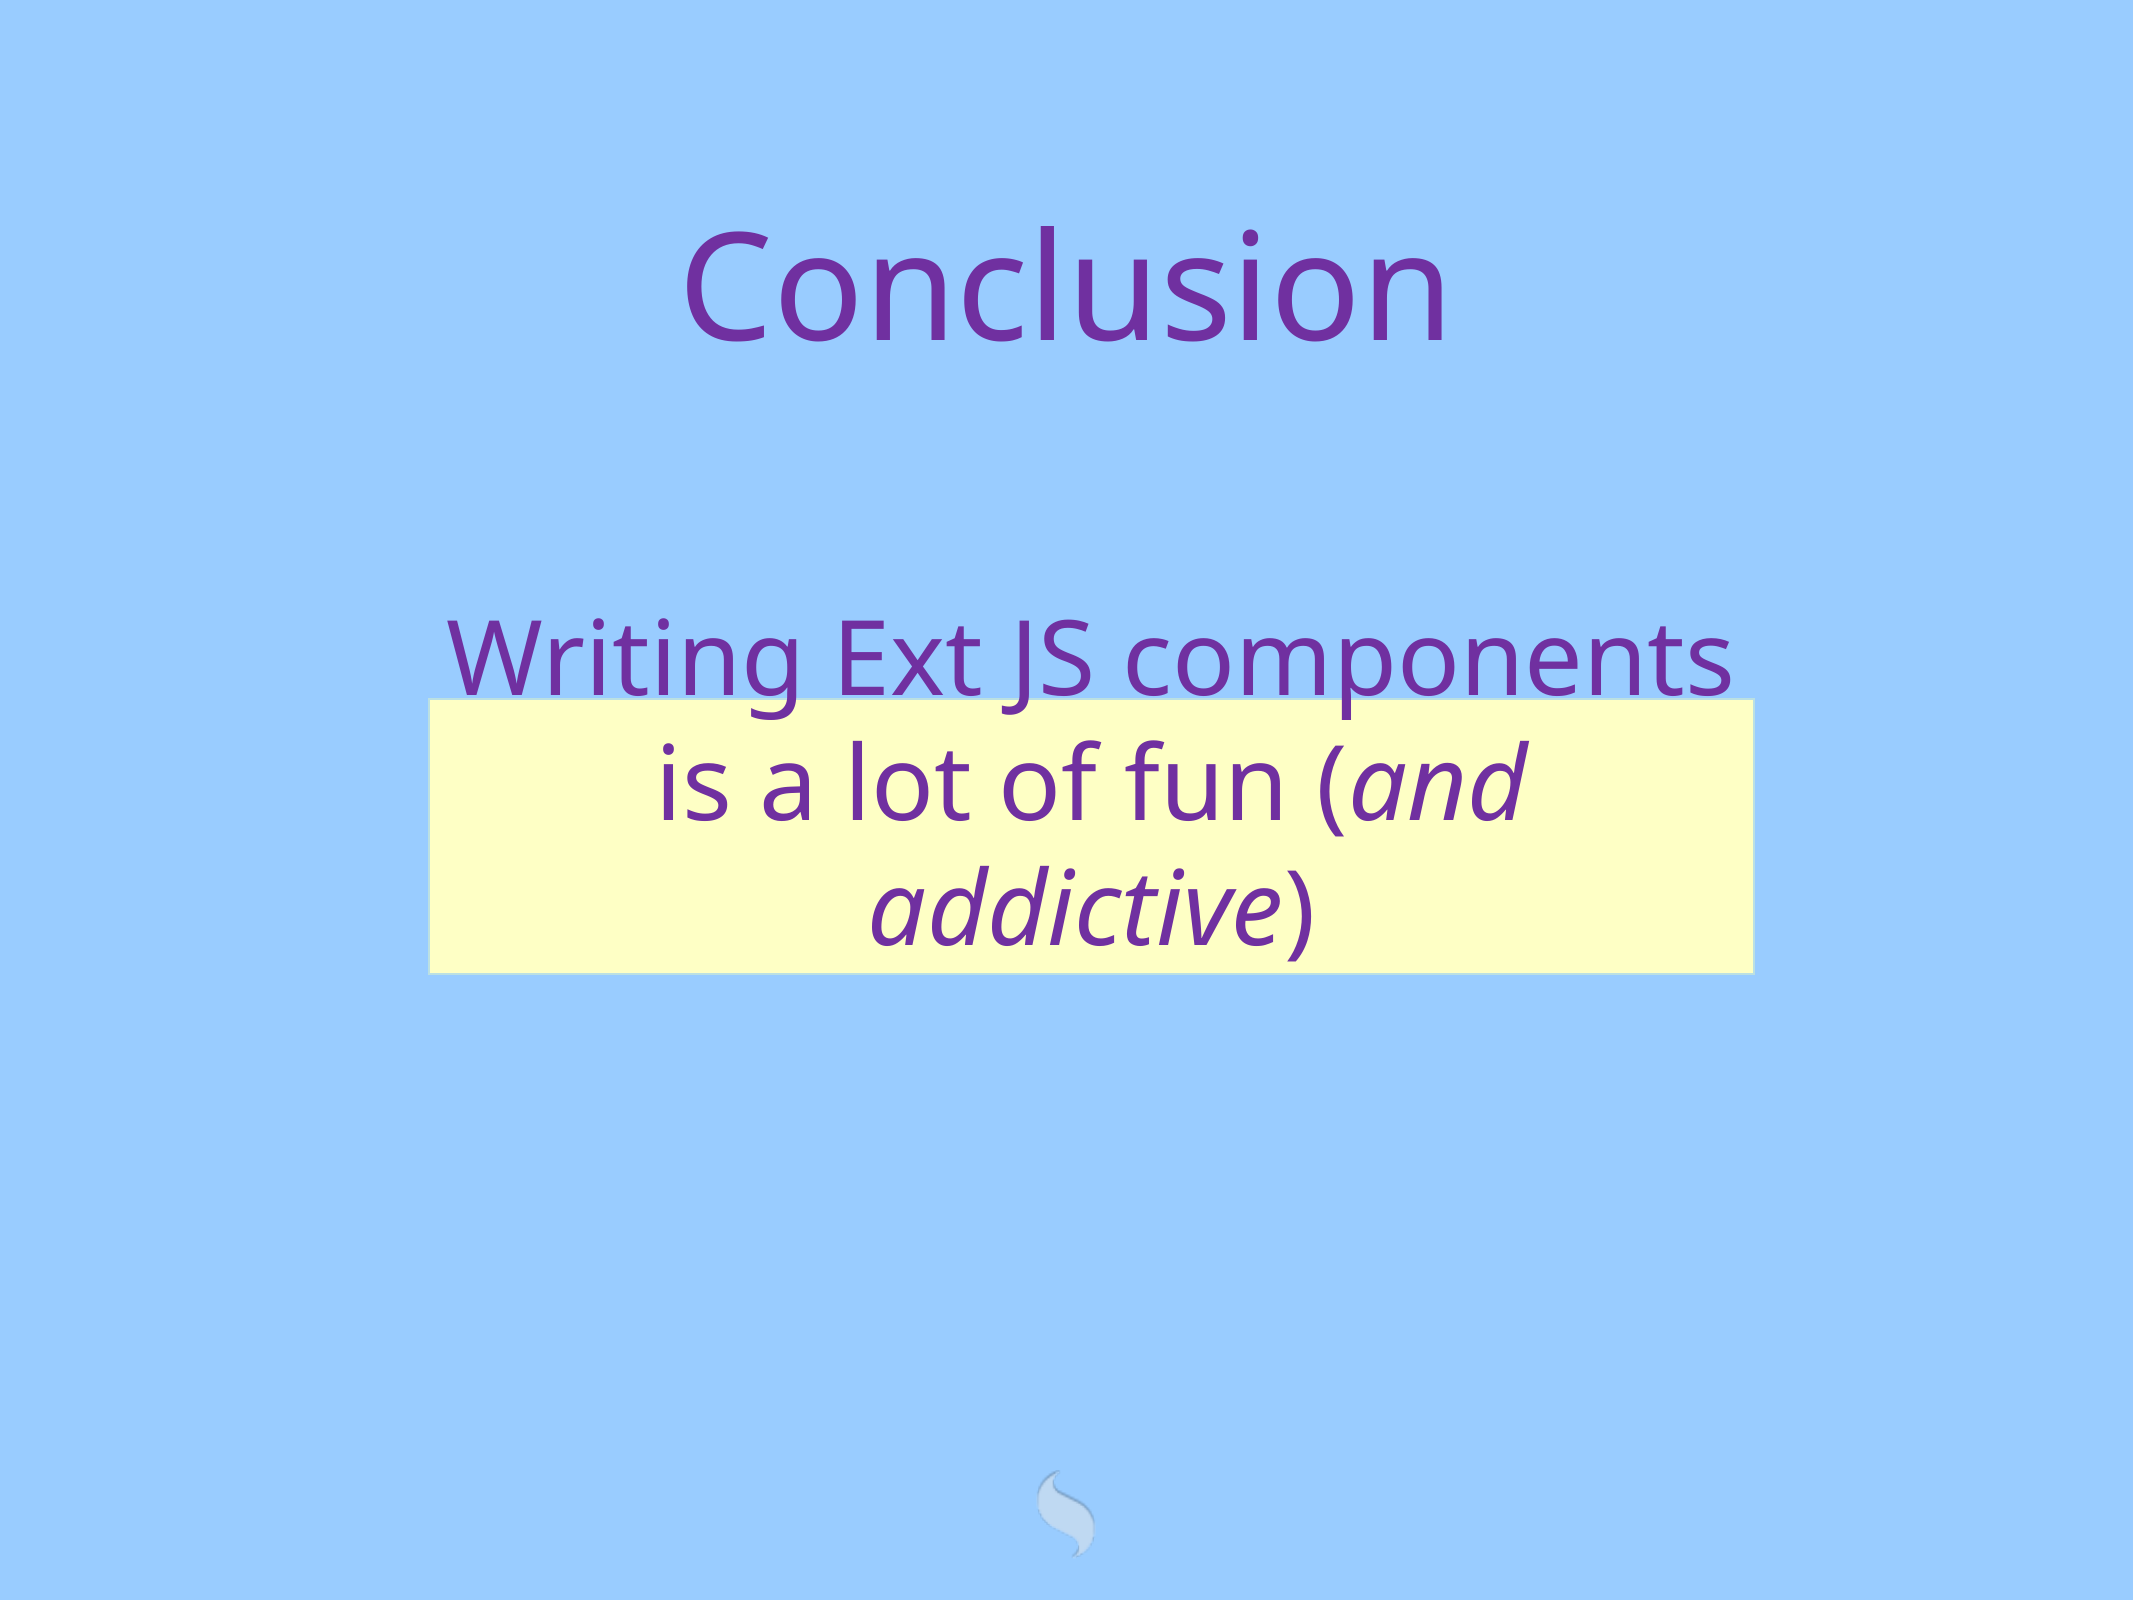

Conclusion
Writing Ext JS components is a lot of fun (and addictive)